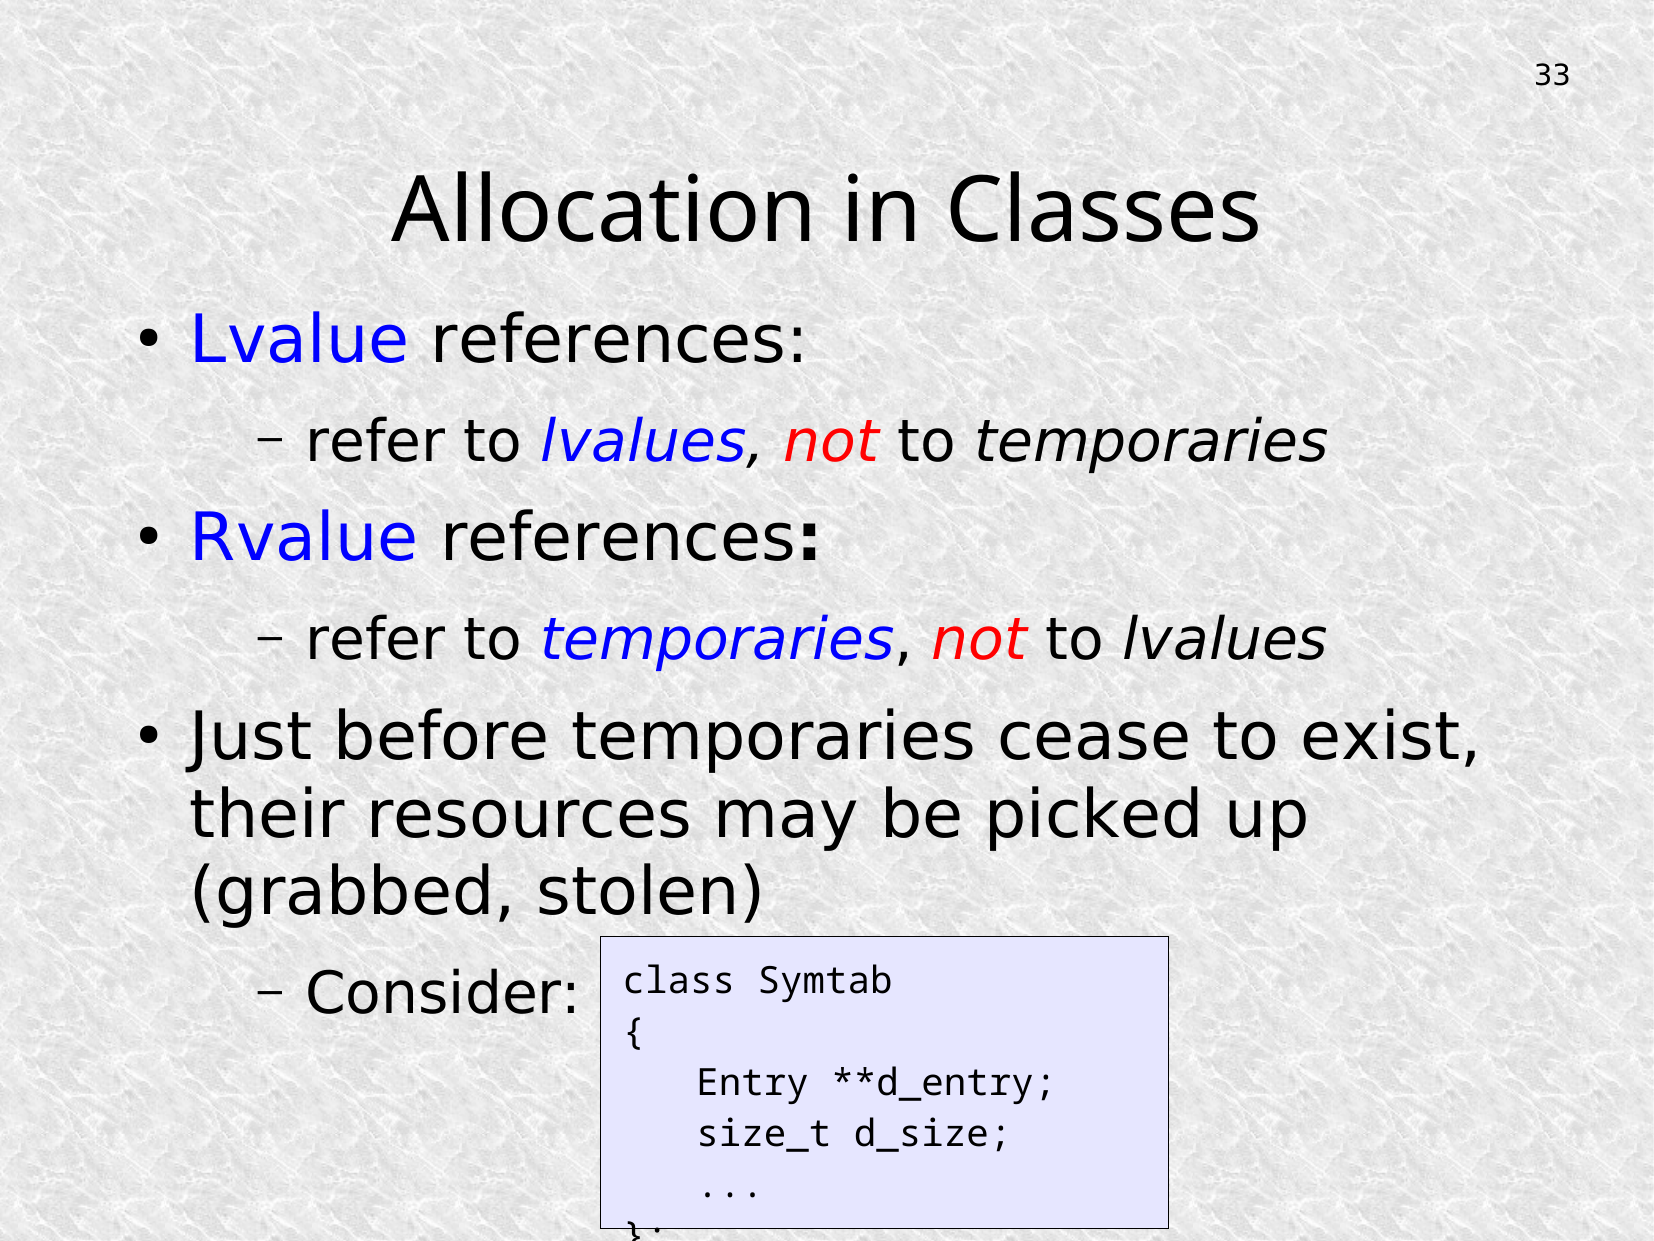

33
# Allocation in Classes
Lvalue references:
refer to lvalues, not to temporaries
Rvalue references:
refer to temporaries, not to lvalues
Just before temporaries cease to exist, their resources may be picked up (grabbed, stolen)
Consider:
class Symtab
{
	Entry **d_entry;
	size_t d_size;
	...
};